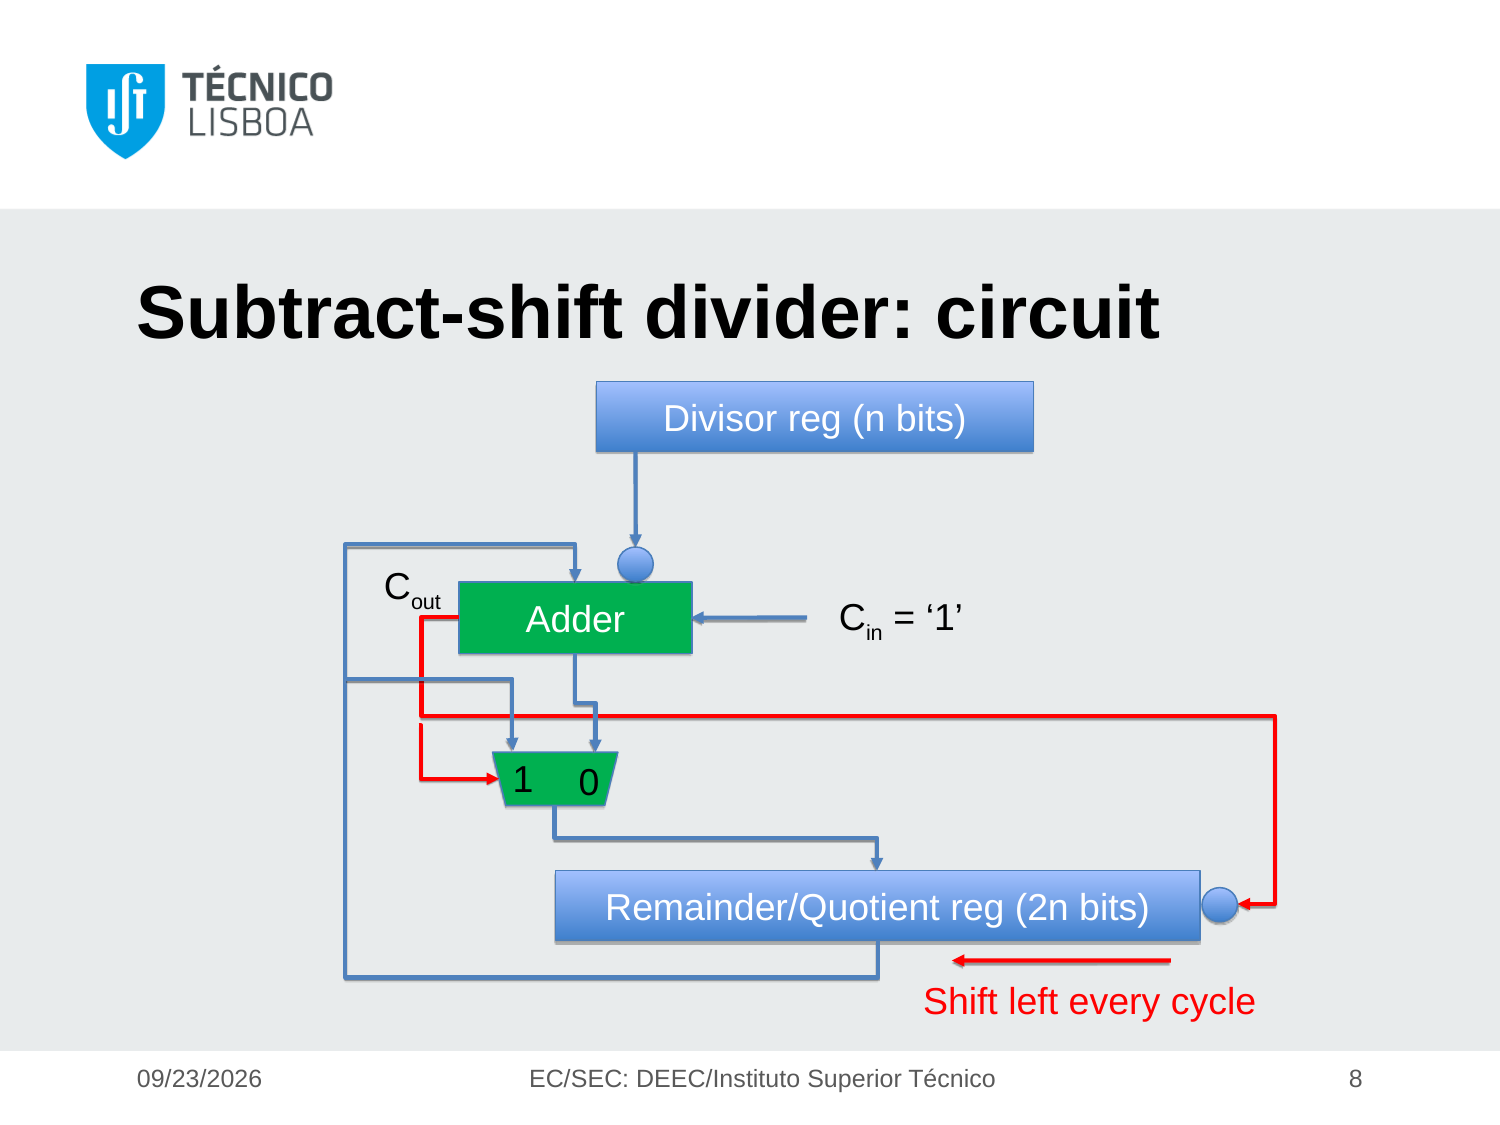

# Subtract-shift divider: circuit
Divisor reg (n bits)
Cout
Adder
Cin = ‘1’
1
0
Remainder/Quotient reg (2n bits)
Shift left every cycle
EC/SEC: DEEC/Instituto Superior Técnico